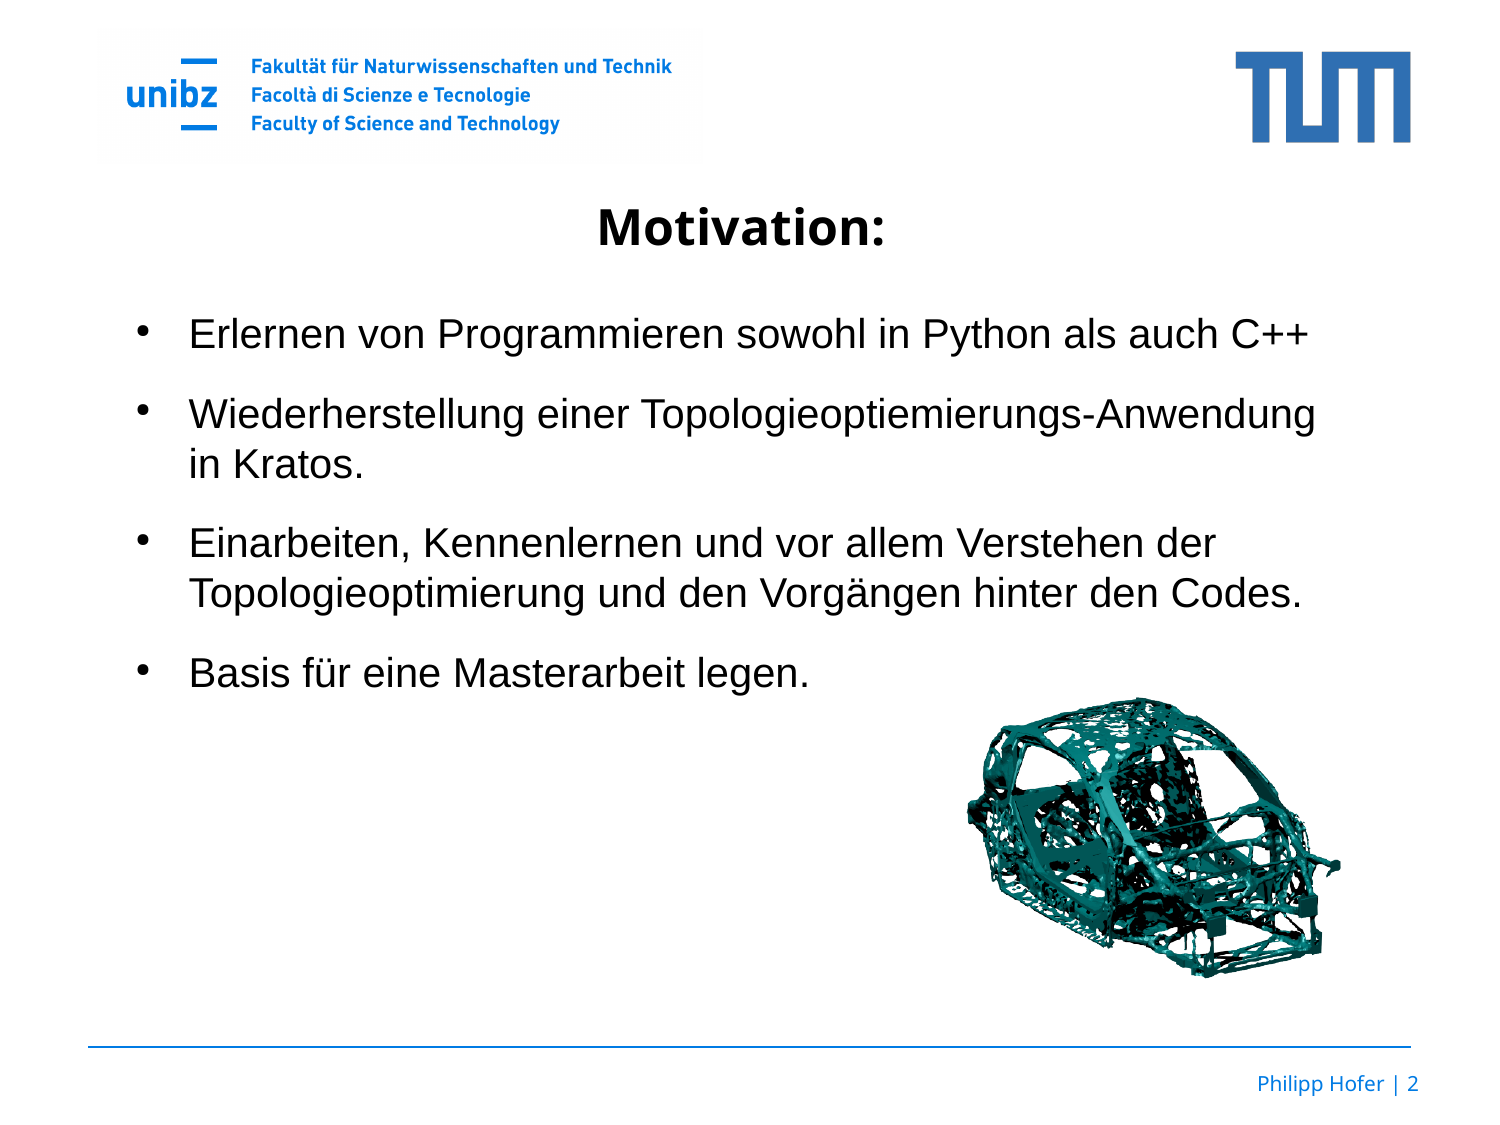

Motivation:
Erlernen von Programmieren sowohl in Python als auch C++
Wiederherstellung einer Topologieoptiemierungs-Anwendung in Kratos.
Einarbeiten, Kennenlernen und vor allem Verstehen der Topologieoptimierung und den Vorgängen hinter den Codes.
Basis für eine Masterarbeit legen.